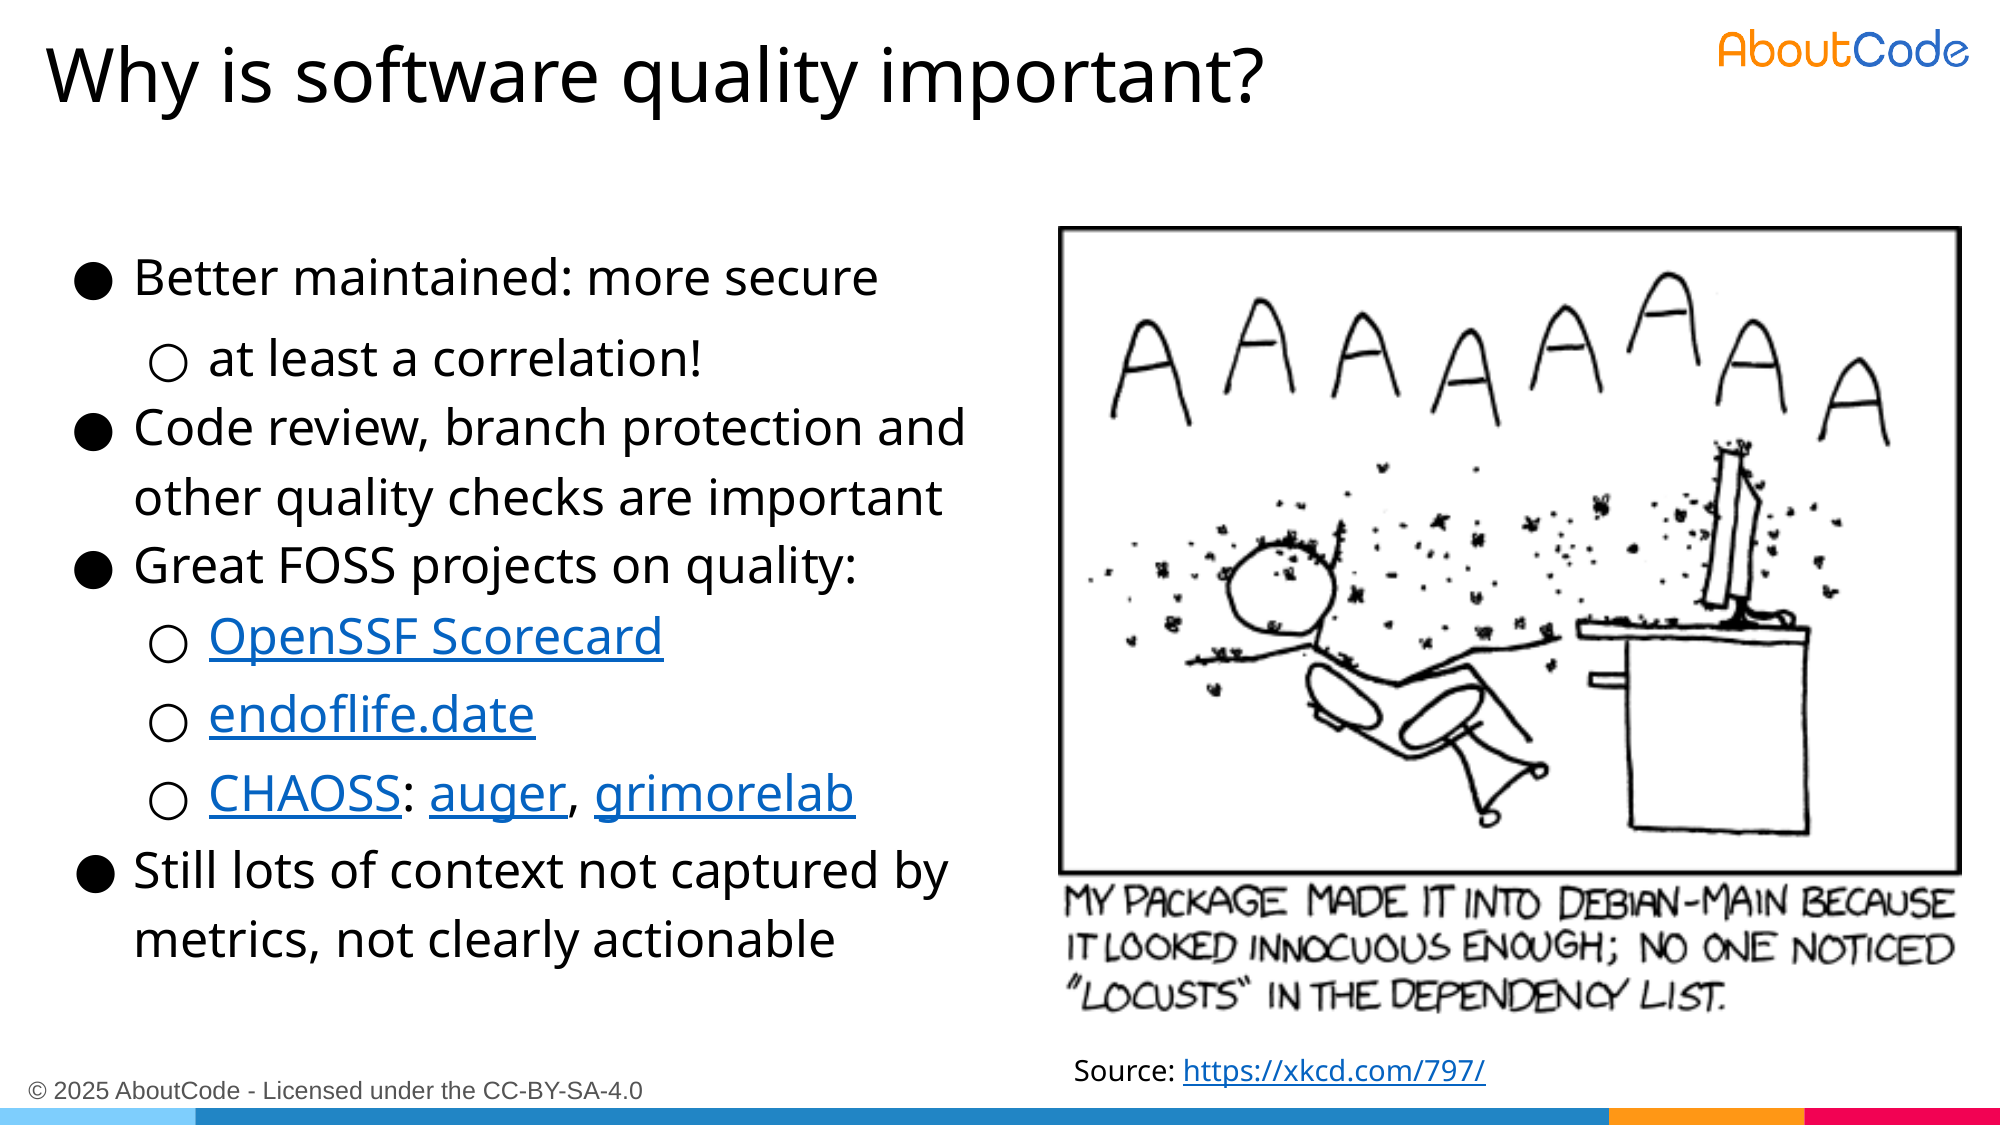

# Why is software quality important?
Better maintained: more secure
at least a correlation!
Code review, branch protection and other quality checks are important
Great FOSS projects on quality:
OpenSSF Scorecard
endoflife.date
CHAOSS: auger, grimorelab
Still lots of context not captured by metrics, not clearly actionable
Source: https://xkcd.com/797/